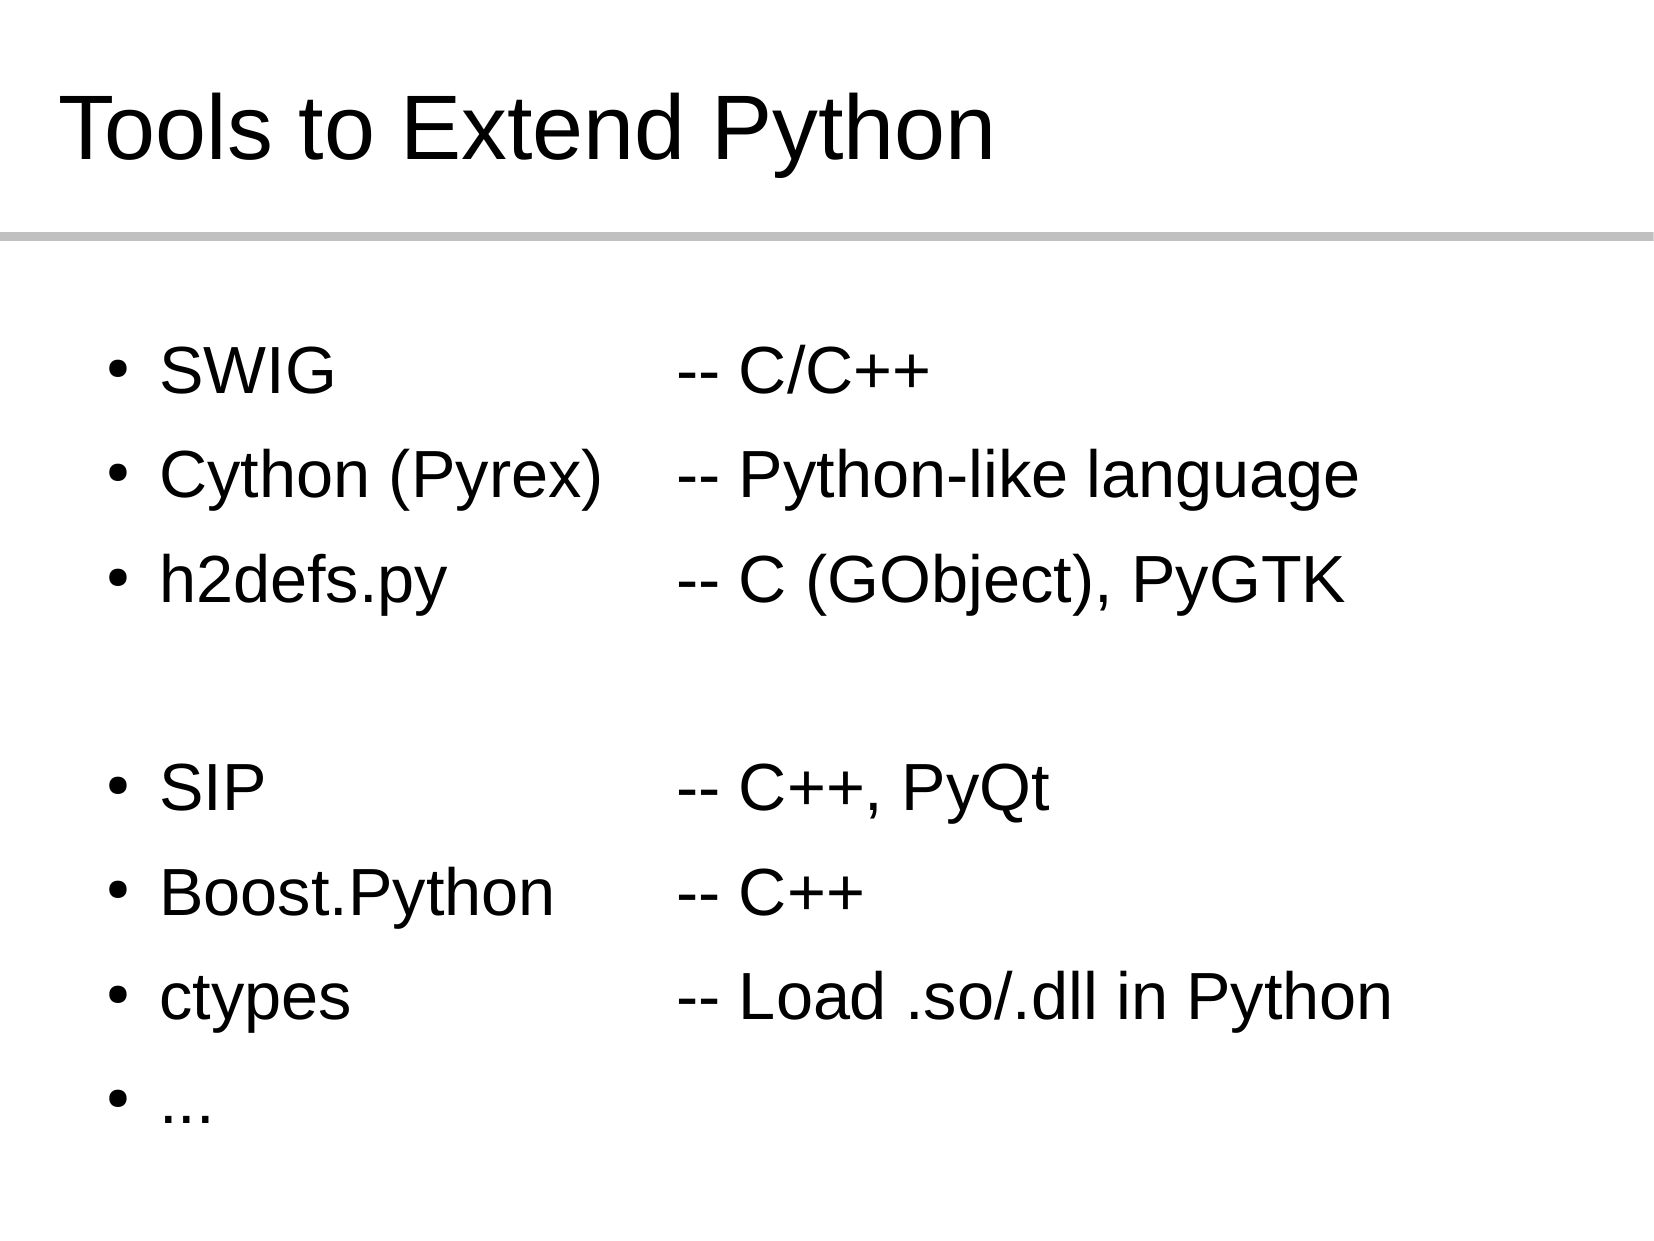

# Tools to Extend Python
SWIG					-- C/C++
Cython (Pyrex)	-- Python-like language
h2defs.py				-- C (GObject), PyGTK
SIP						-- C++, PyQt
Boost.Python		-- C++
ctypes					-- Load .so/.dll in Python
...